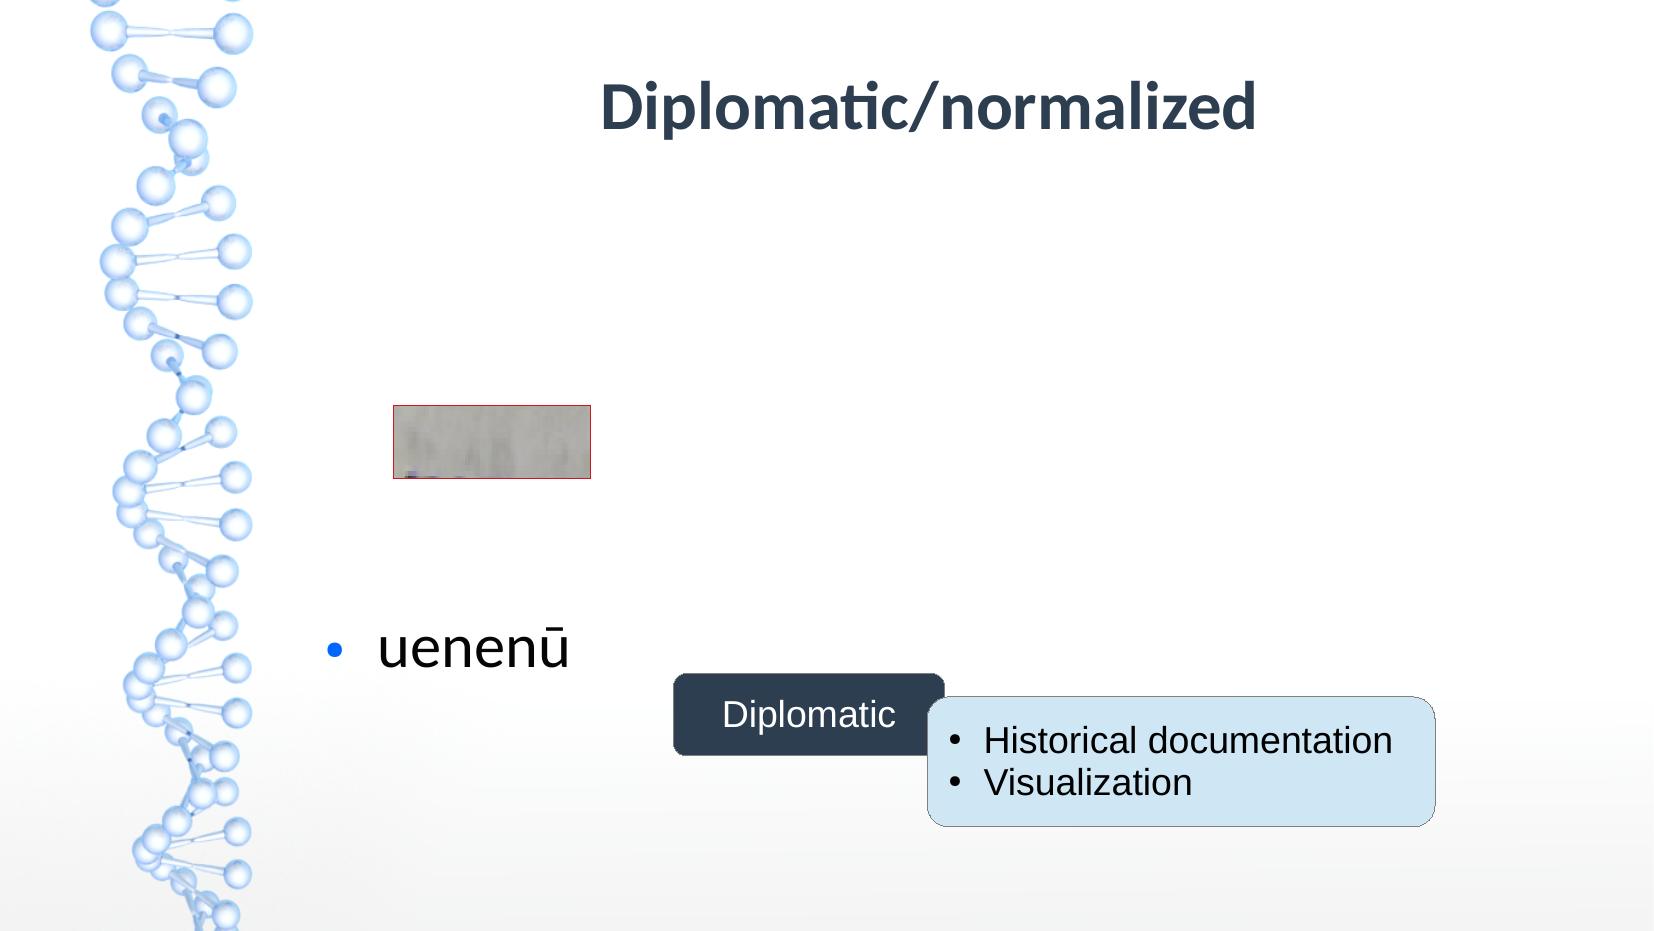

# Diplomatic/normalized
uenenū
Diplomatic
Historical documentation
Visualization